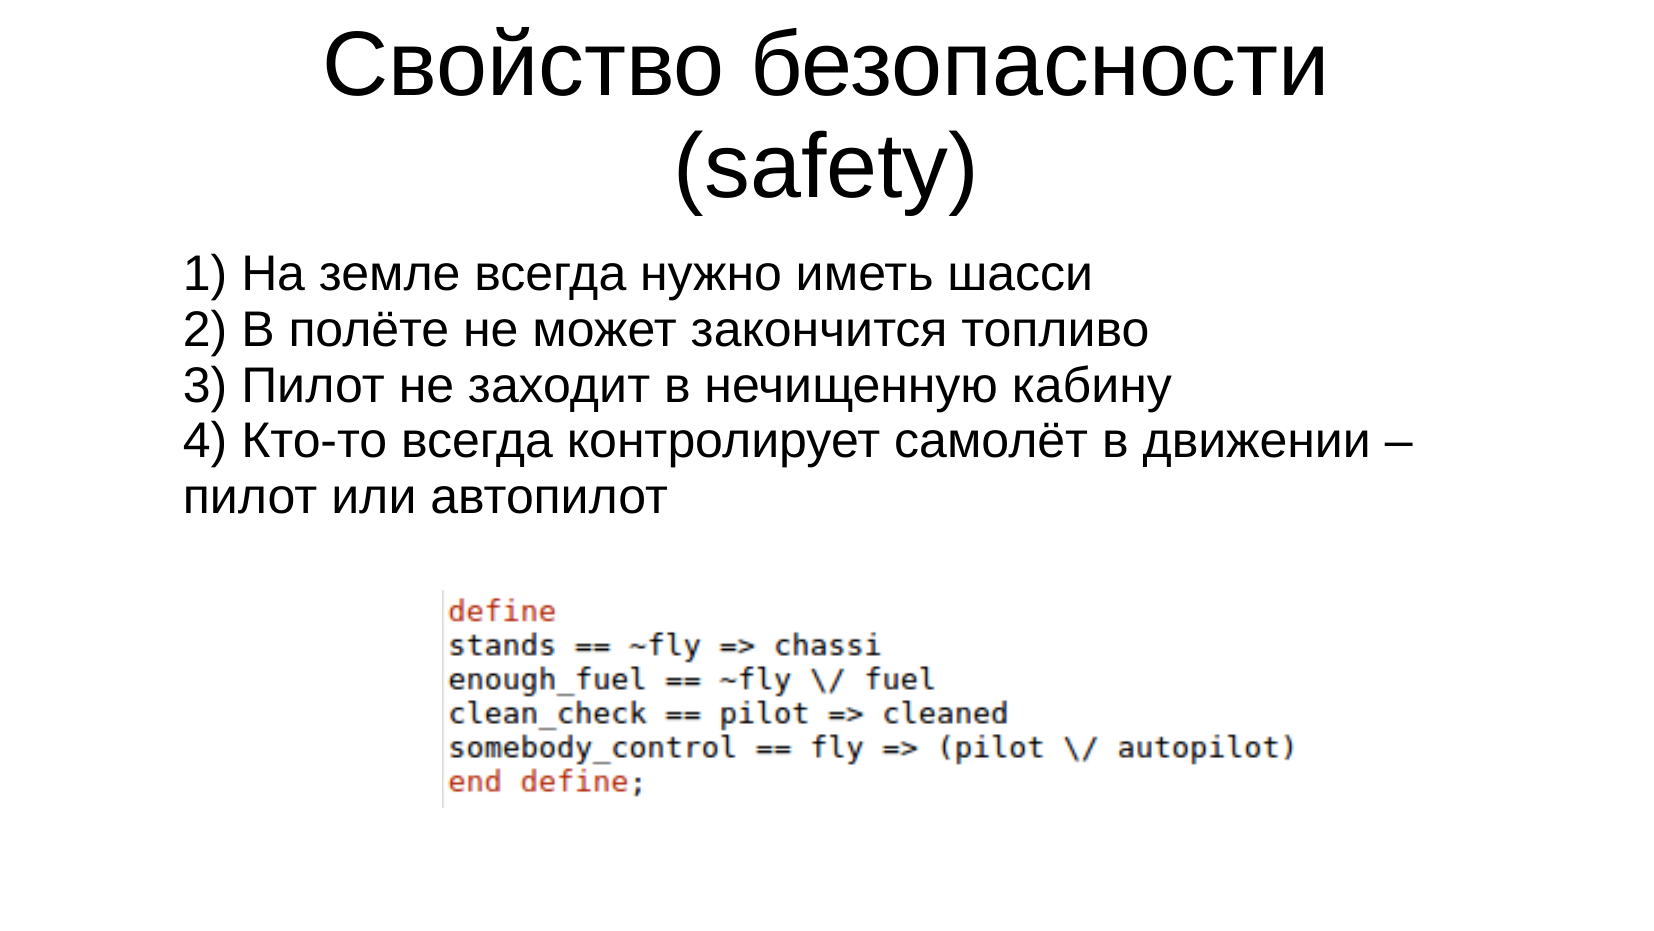

# Свойство безопасности (safety)
1) На земле всегда нужно иметь шасси
2) В полёте не может закончится топливо
3) Пилот не заходит в нечищенную кабину
4) Кто-то всегда контролирует самолёт в движении – пилот или автопилот